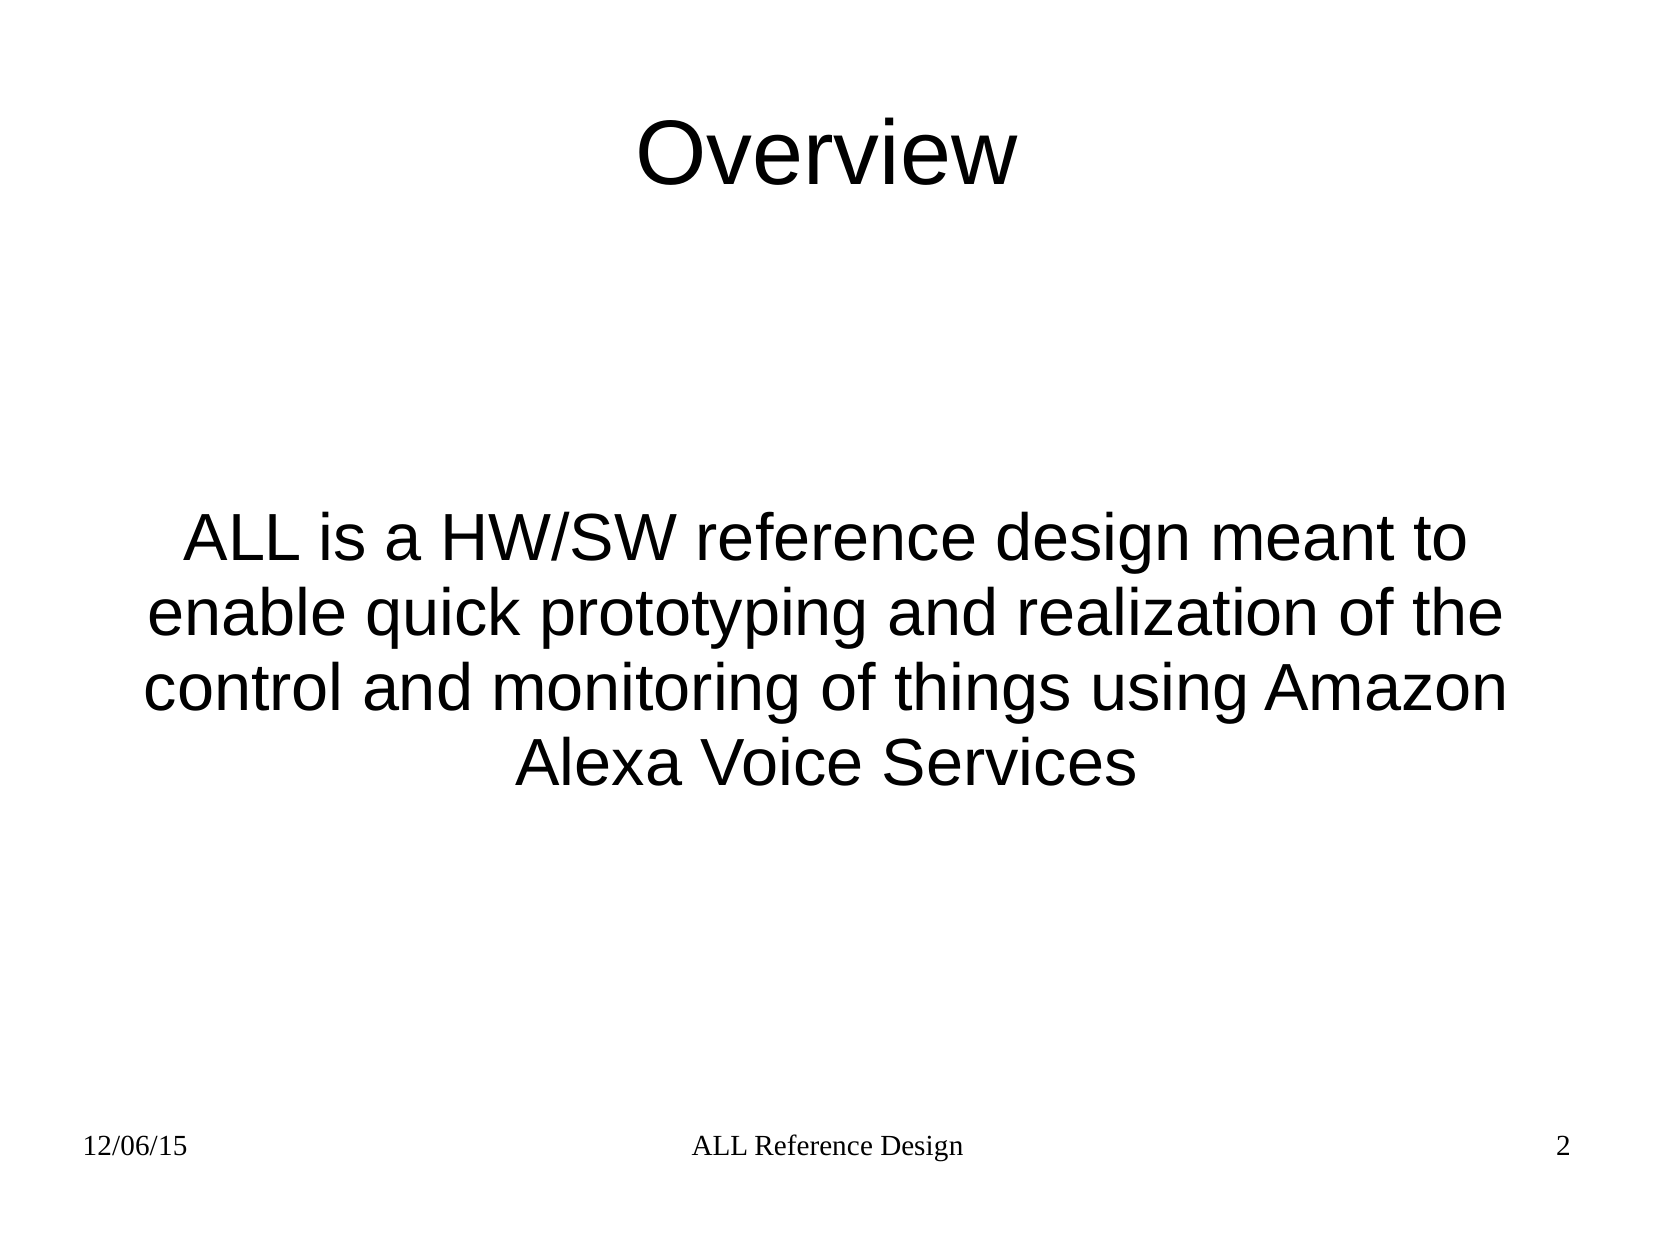

# Overview
ALL is a HW/SW reference design meant to enable quick prototyping and realization of the control and monitoring of things using Amazon Alexa Voice Services
12/06/15
ALL Reference Design
2